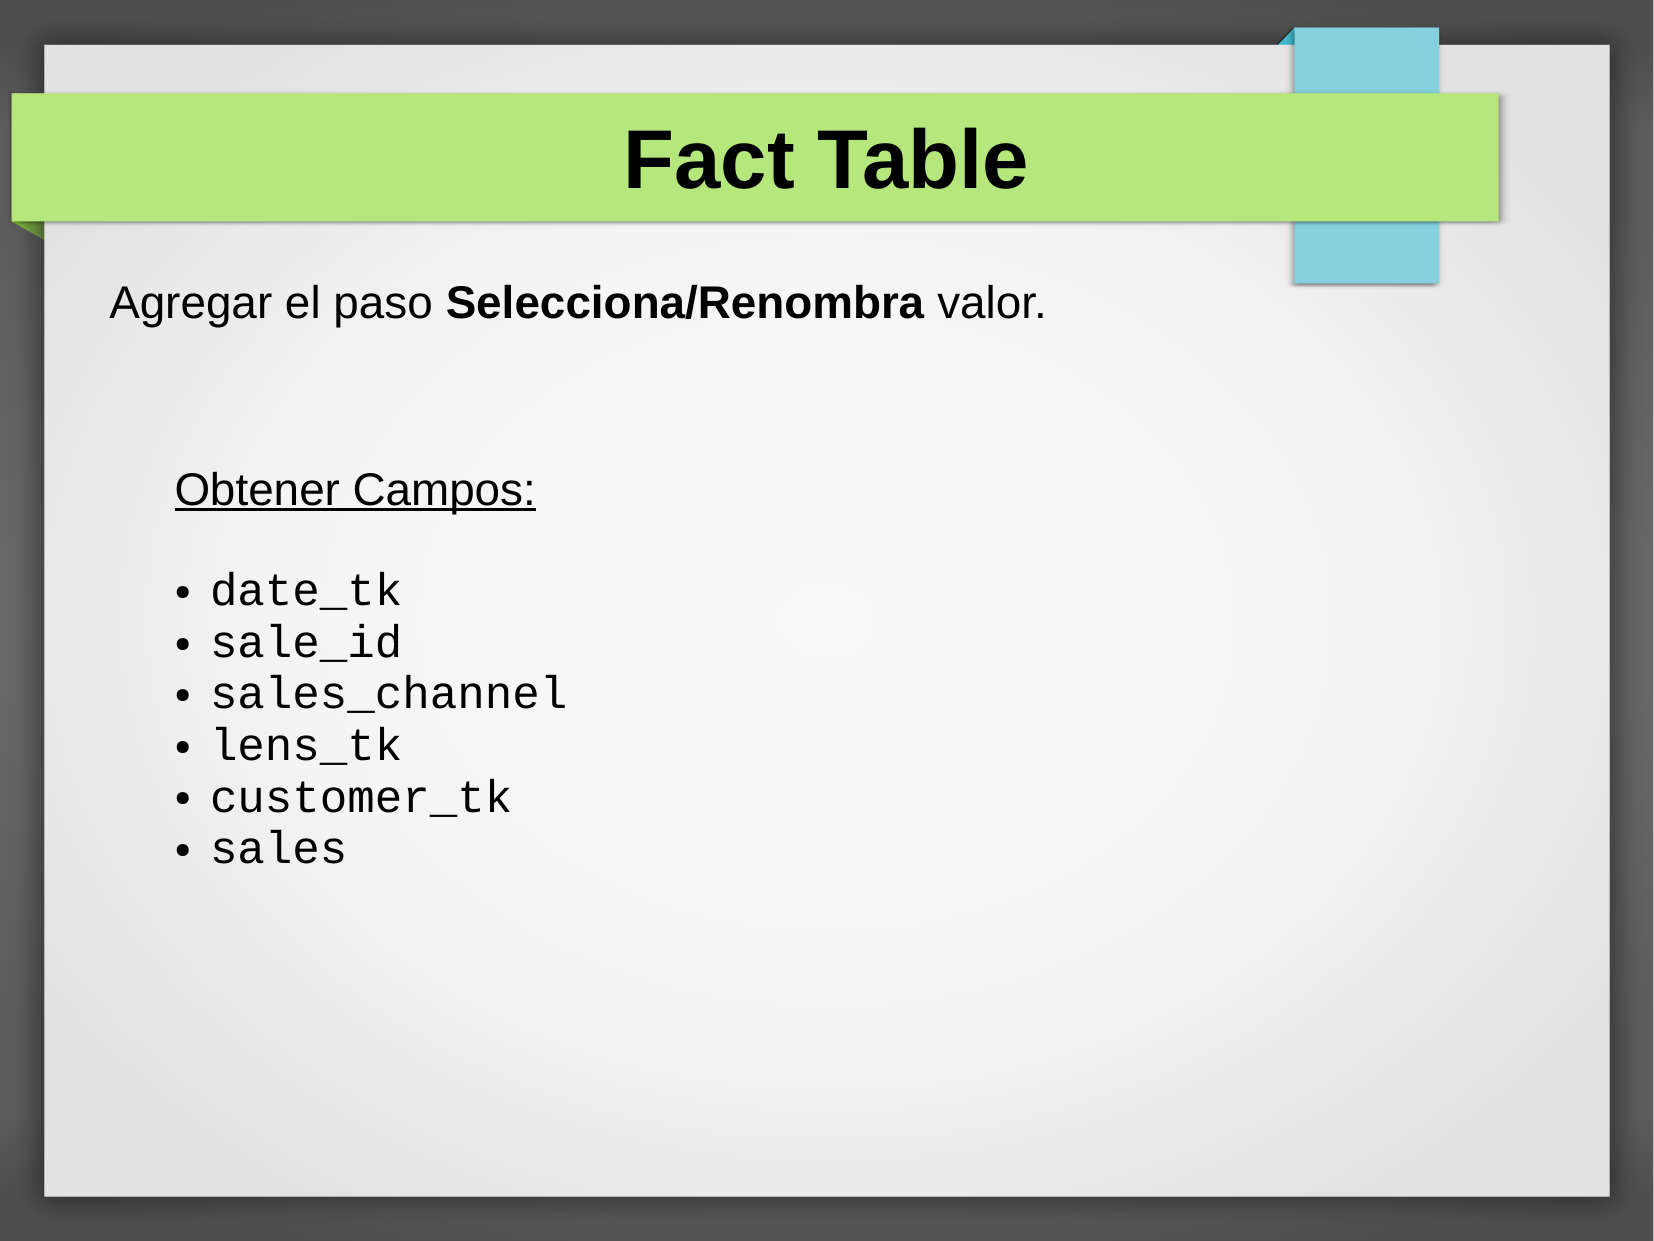

# Fact Table
Agregar el paso Selecciona/Renombra valor.
Obtener Campos:
date_tk
sale_id
sales_channel
lens_tk
customer_tk
sales